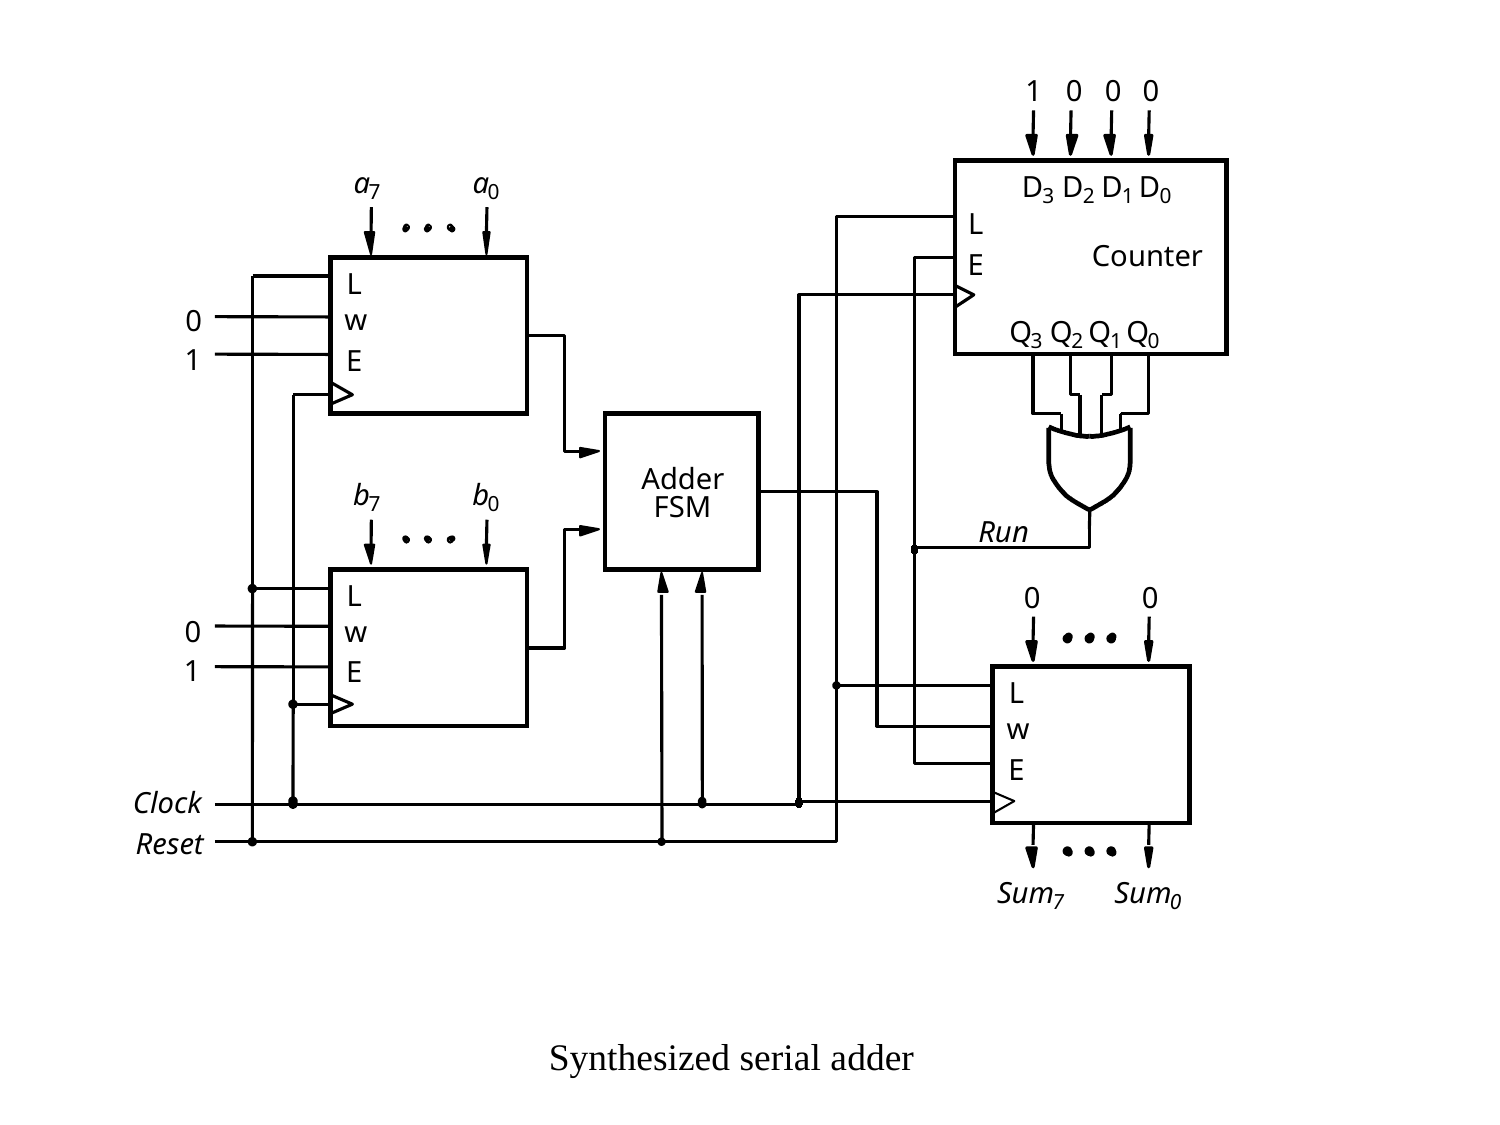

1
0
0
0
a
a
D
D
D
D
7
0
3
2
1
0
L
Counter
E
L
w
0
Q
Q
Q
Q
3
2
1
0
1
E
Adder
b
b
FSM
7
0
Run
L
0
0
w
0
1
E
L
w
E
Clock
Reset
Sum
Sum
7
0
Synthesized serial adder